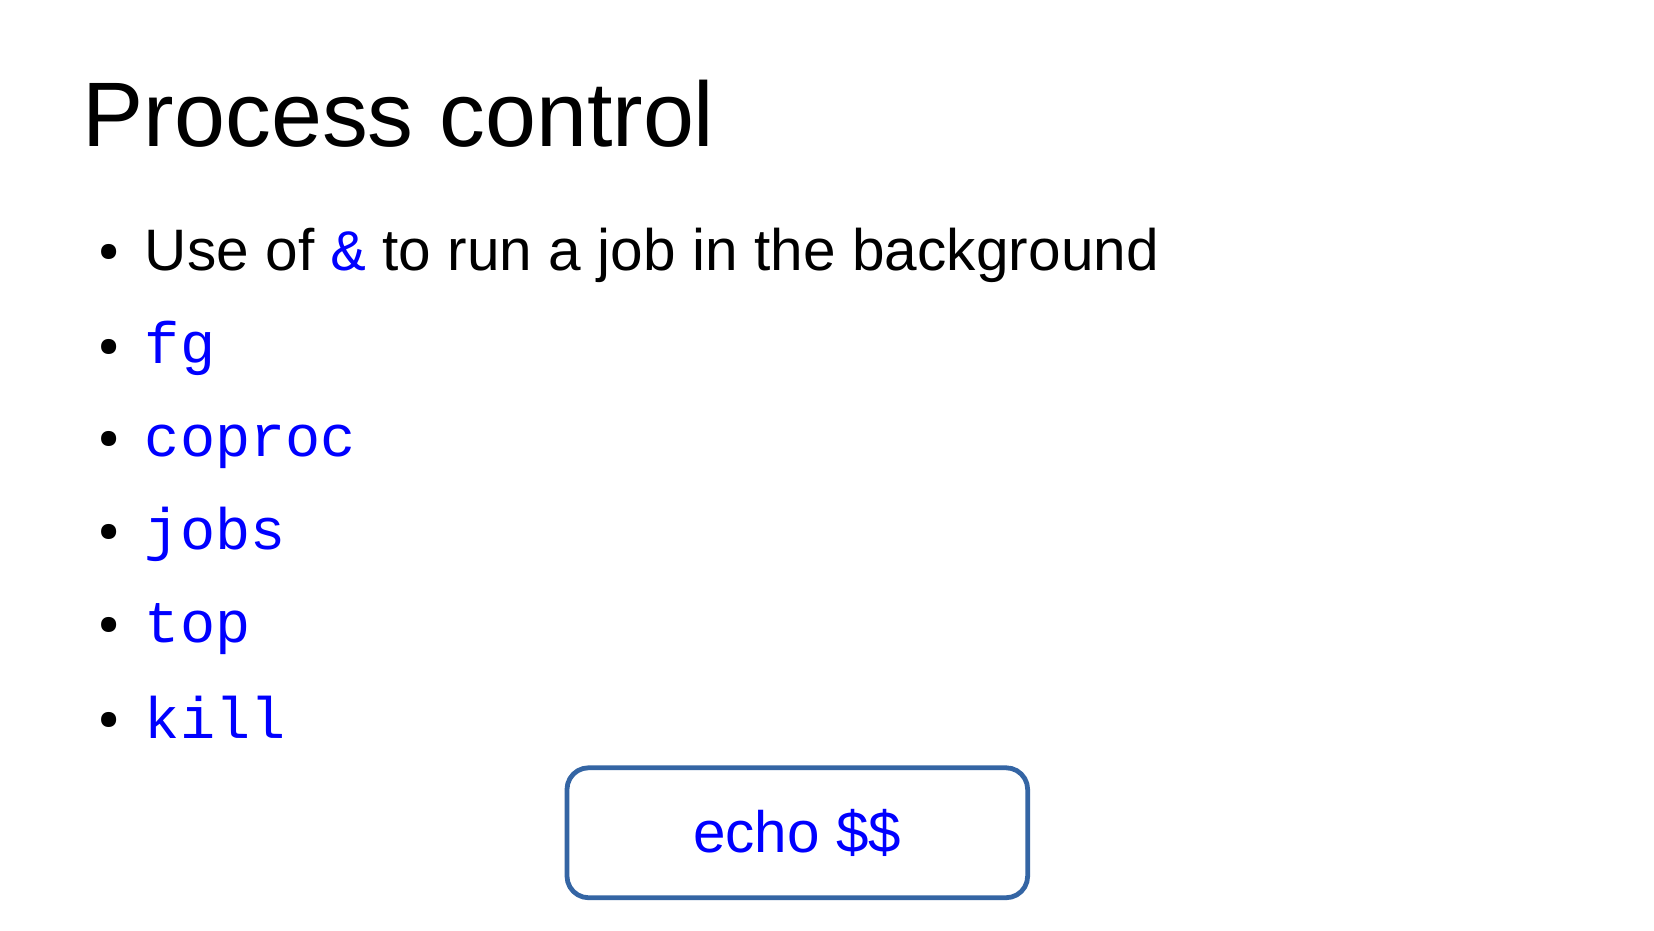

# Process control
Use of & to run a job in the background
fg
coproc
jobs
top
kill
echo $$